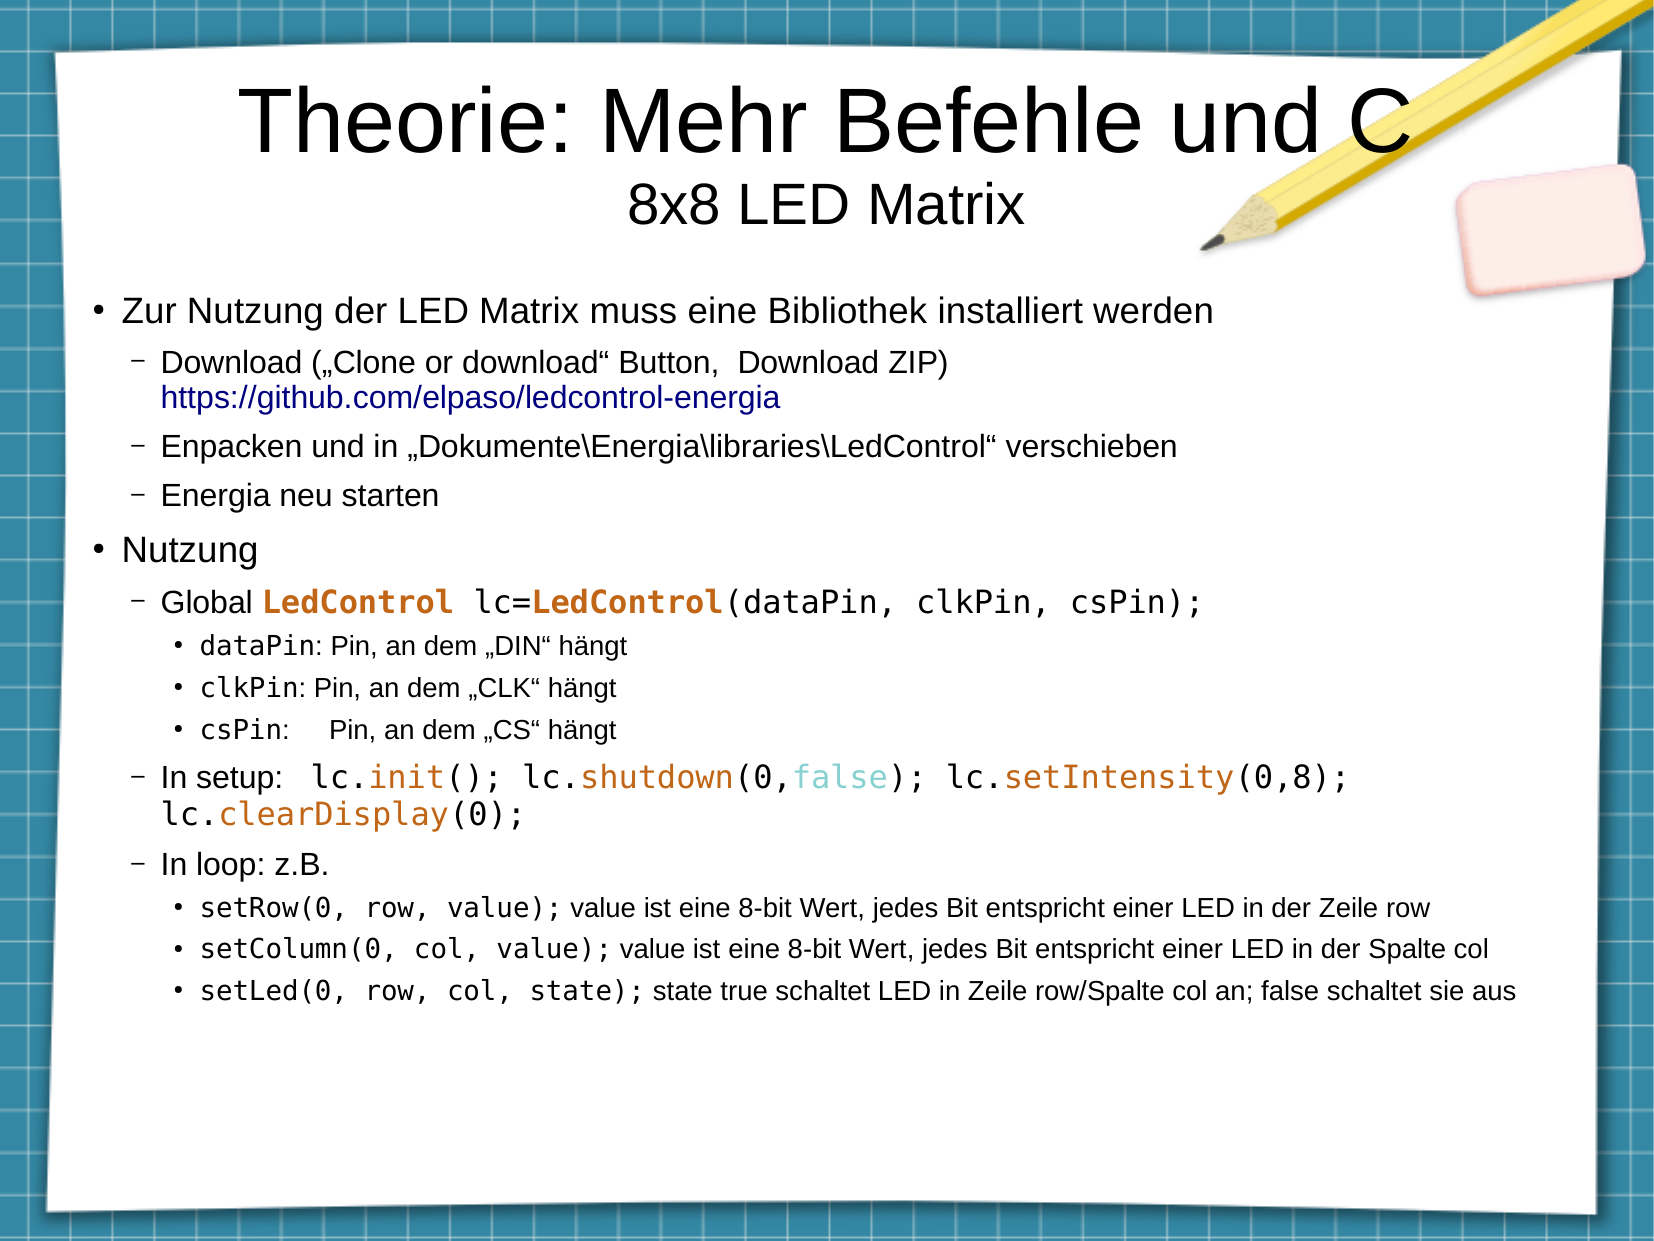

# Theorie: Mehr Befehle und C 8x8 LED Matrix
Zur Nutzung der LED Matrix muss eine Bibliothek installiert werden
Download („Clone or download“ Button, Download ZIP) https://github.com/elpaso/ledcontrol-energia
Enpacken und in „Dokumente\Energia\libraries\LedControl“ verschieben
Energia neu starten
Nutzung
Global LedControl lc=LedControl(dataPin, clkPin, csPin);
dataPin: Pin, an dem „DIN“ hängt
clkPin: Pin, an dem „CLK“ hängt
csPin:	 Pin, an dem „CS“ hängt
In setup: lc.init(); lc.shutdown(0,false); lc.setIntensity(0,8); lc.clearDisplay(0);
In loop: z.B.
setRow(0, row, value); value ist eine 8-bit Wert, jedes Bit entspricht einer LED in der Zeile row
setColumn(0, col, value); value ist eine 8-bit Wert, jedes Bit entspricht einer LED in der Spalte col
setLed(0, row, col, state); state true schaltet LED in Zeile row/Spalte col an; false schaltet sie aus